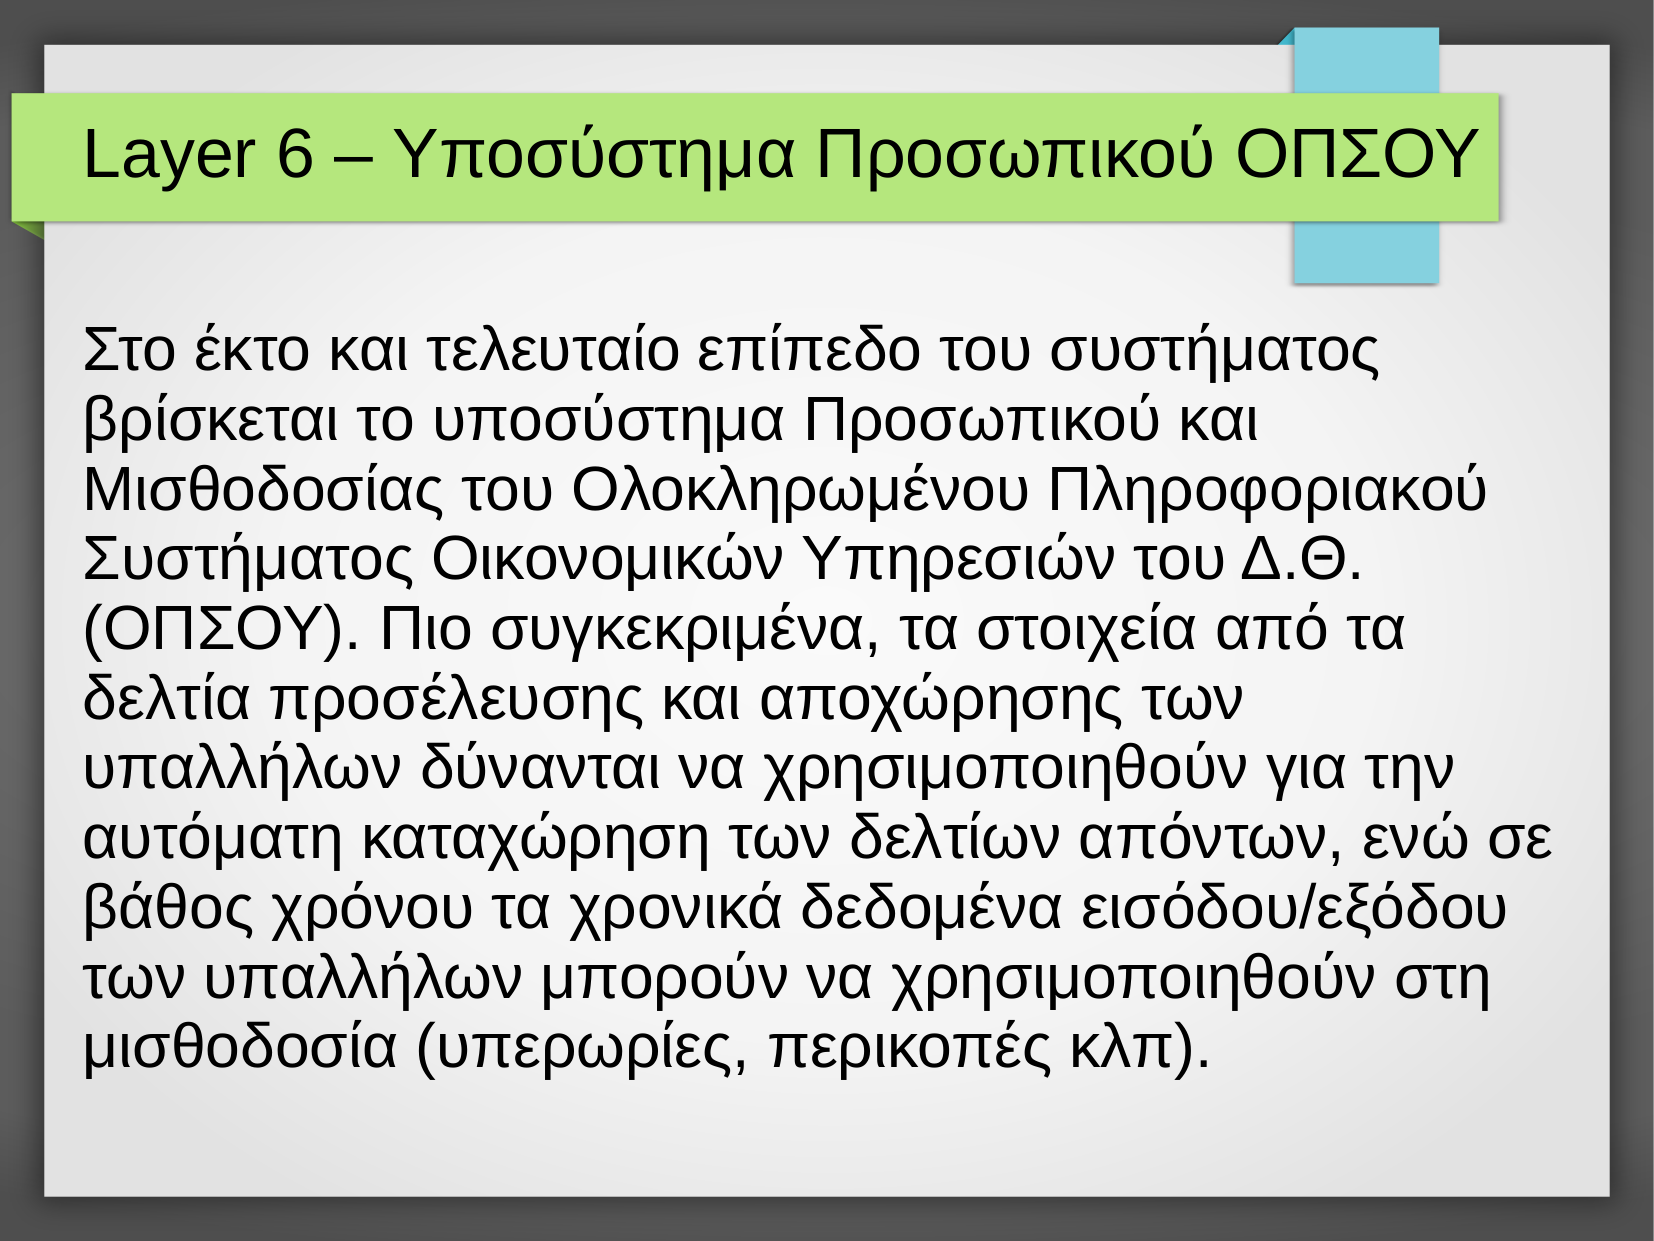

# Layer 6 ‒ Υποσύστημα Προσωπικού ΟΠΣΟΥ
Στο έκτο και τελευταίο επίπεδο του συστήματος βρίσκεται το υποσύστημα Προσωπικού και Μισθοδοσίας του Ολοκληρωμένου Πληροφοριακού Συστήματος Οικονομικών Υπηρεσιών του Δ.Θ. (ΟΠΣΟΥ). Πιο συγκεκριμένα, τα στοιχεία από τα δελτία προσέλευσης και αποχώρησης των υπαλλήλων δύνανται να χρησιμοποιηθούν για την αυτόματη καταχώρηση των δελτίων απόντων, ενώ σε βάθος χρόνου τα χρονικά δεδομένα εισόδου/εξόδου των υπαλλήλων μπορούν να χρησιμοποιηθούν στη μισθοδοσία (υπερωρίες, περικοπές κλπ).